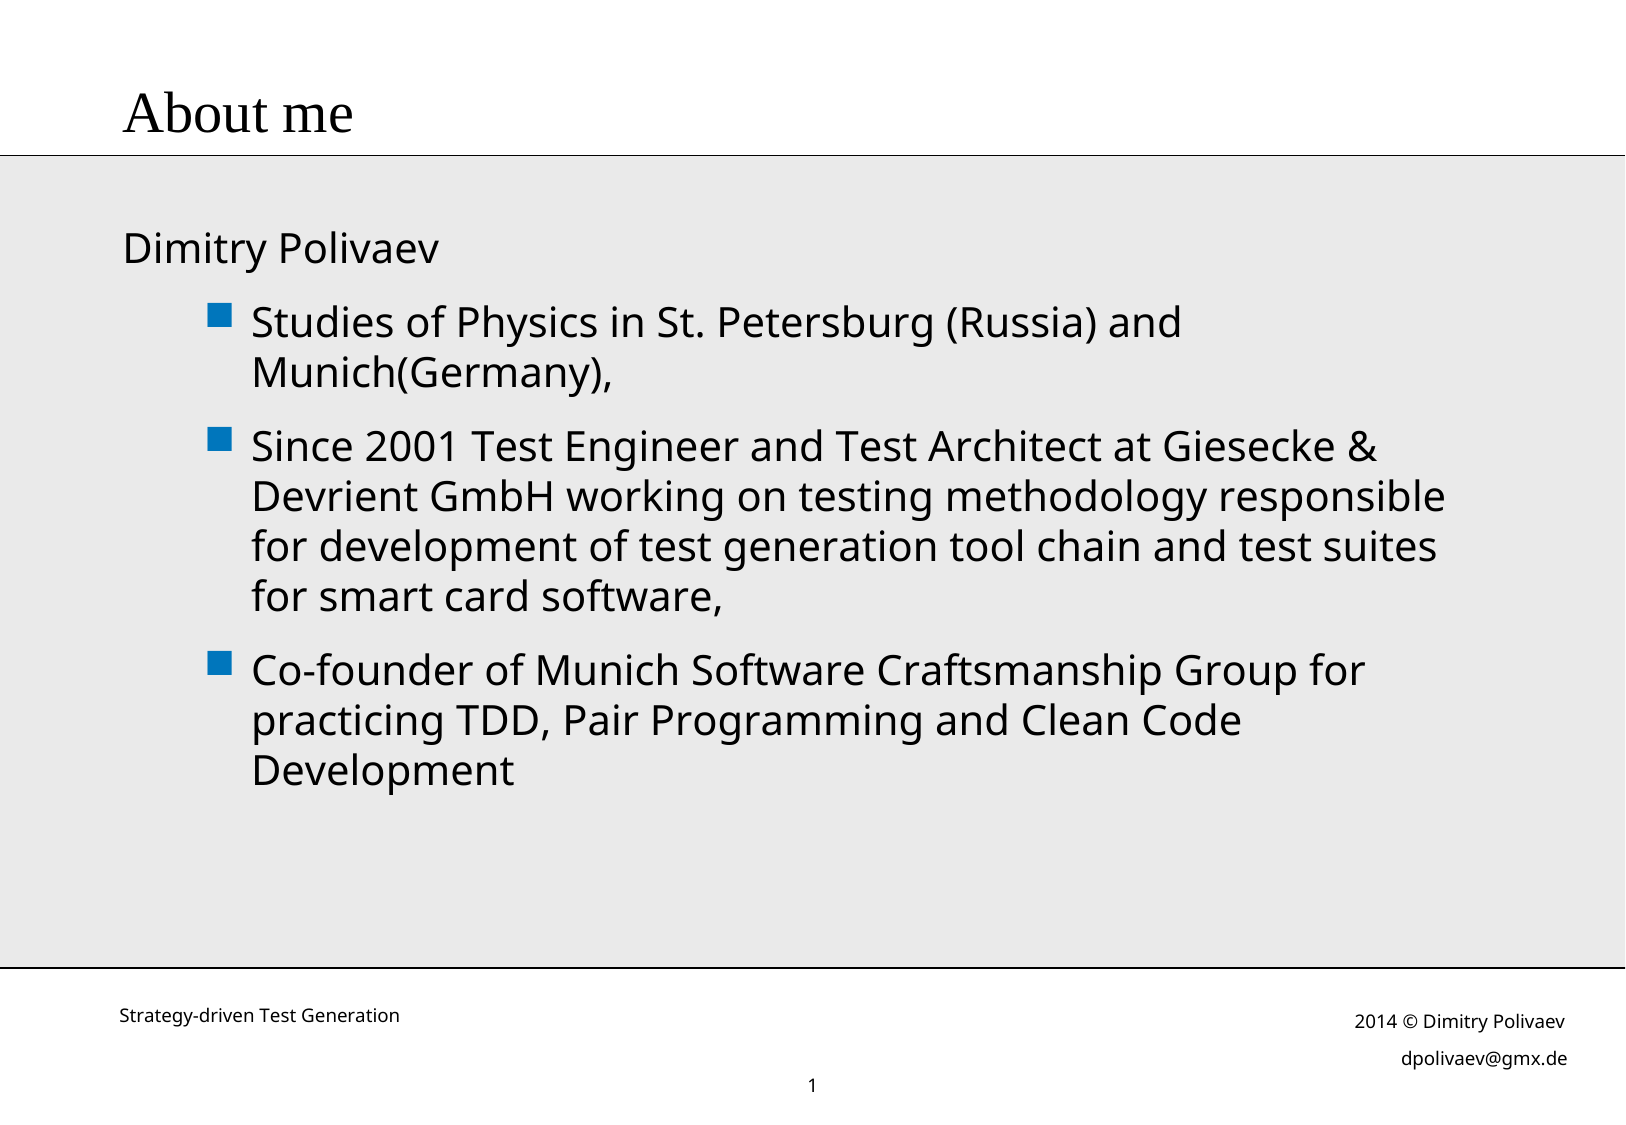

# About me
Dimitry Polivaev
Studies of Physics in St. Petersburg (Russia) and Munich(Germany),
Since 2001 Test Engineer and Test Architect at Giesecke & Devrient GmbH working on testing methodology responsible for development of test generation tool chain and test suites for smart card software,
Co-founder of Munich Software Craftsmanship Group for practicing TDD, Pair Programming and Clean Code Development